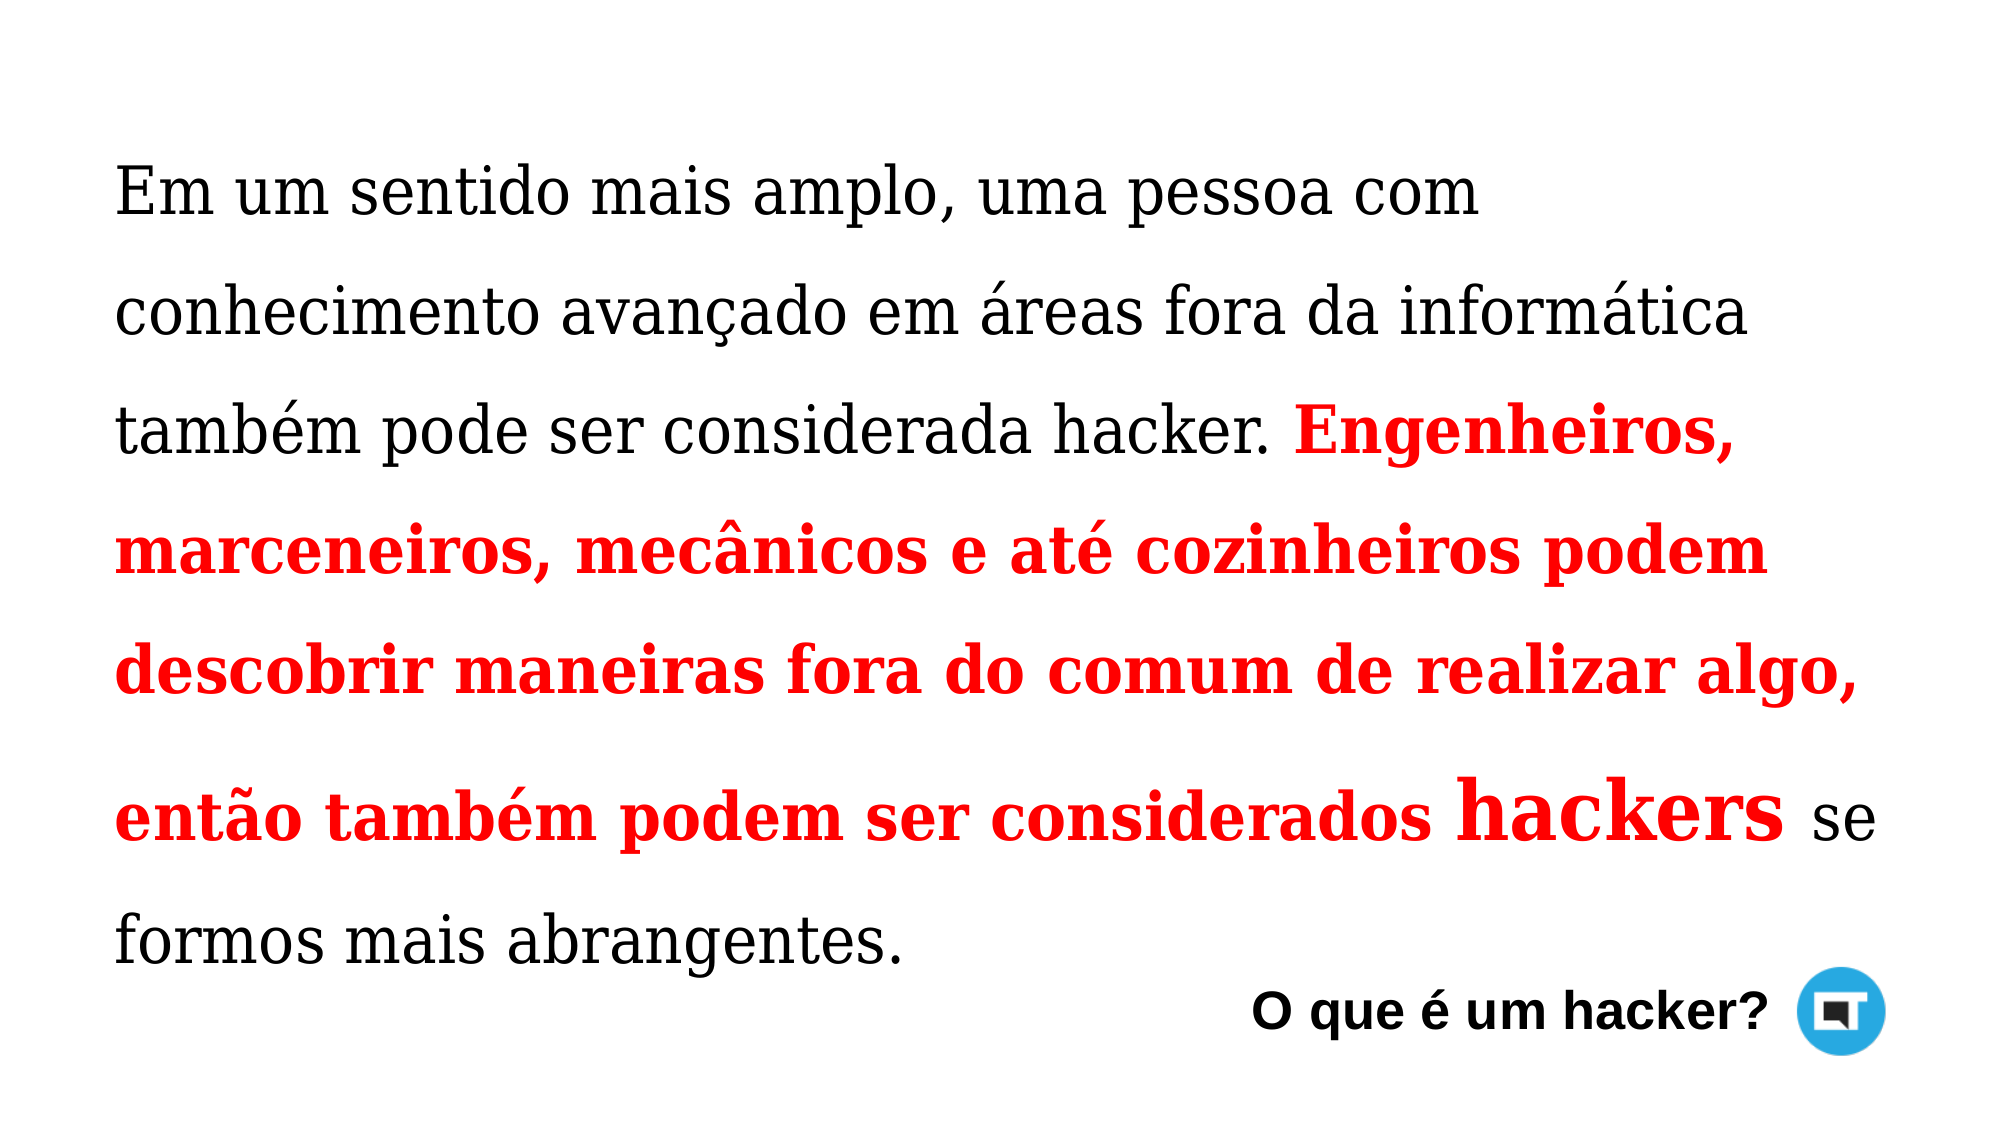

# Em um sentido mais amplo, uma pessoa com conhecimento avançado em áreas fora da informática também pode ser considerada hacker. Engenheiros, marceneiros, mecânicos e até cozinheiros podem descobrir maneiras fora do comum de realizar algo, então também podem ser considerados hackers se formos mais abrangentes.
O que é um hacker?